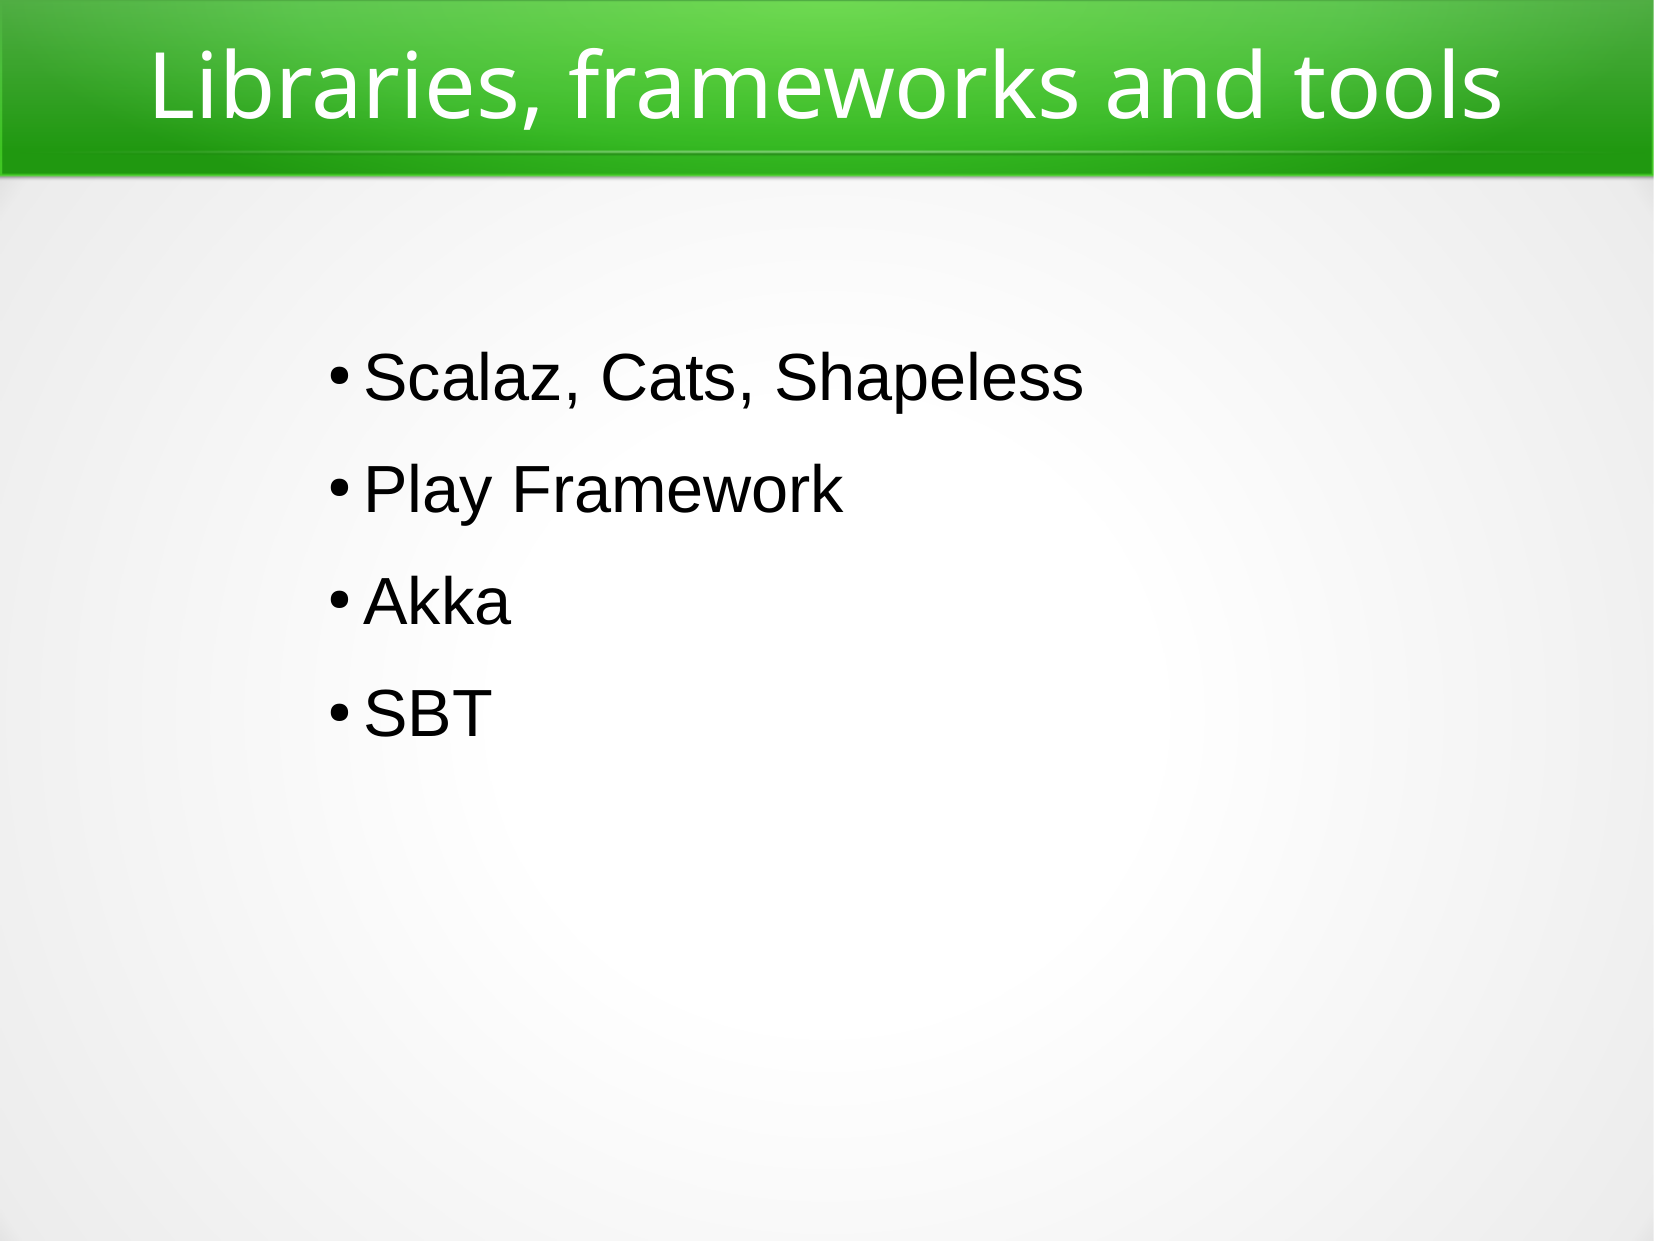

# Libraries, frameworks and tools
Scalaz, Cats, Shapeless
Play Framework
Akka
SBT